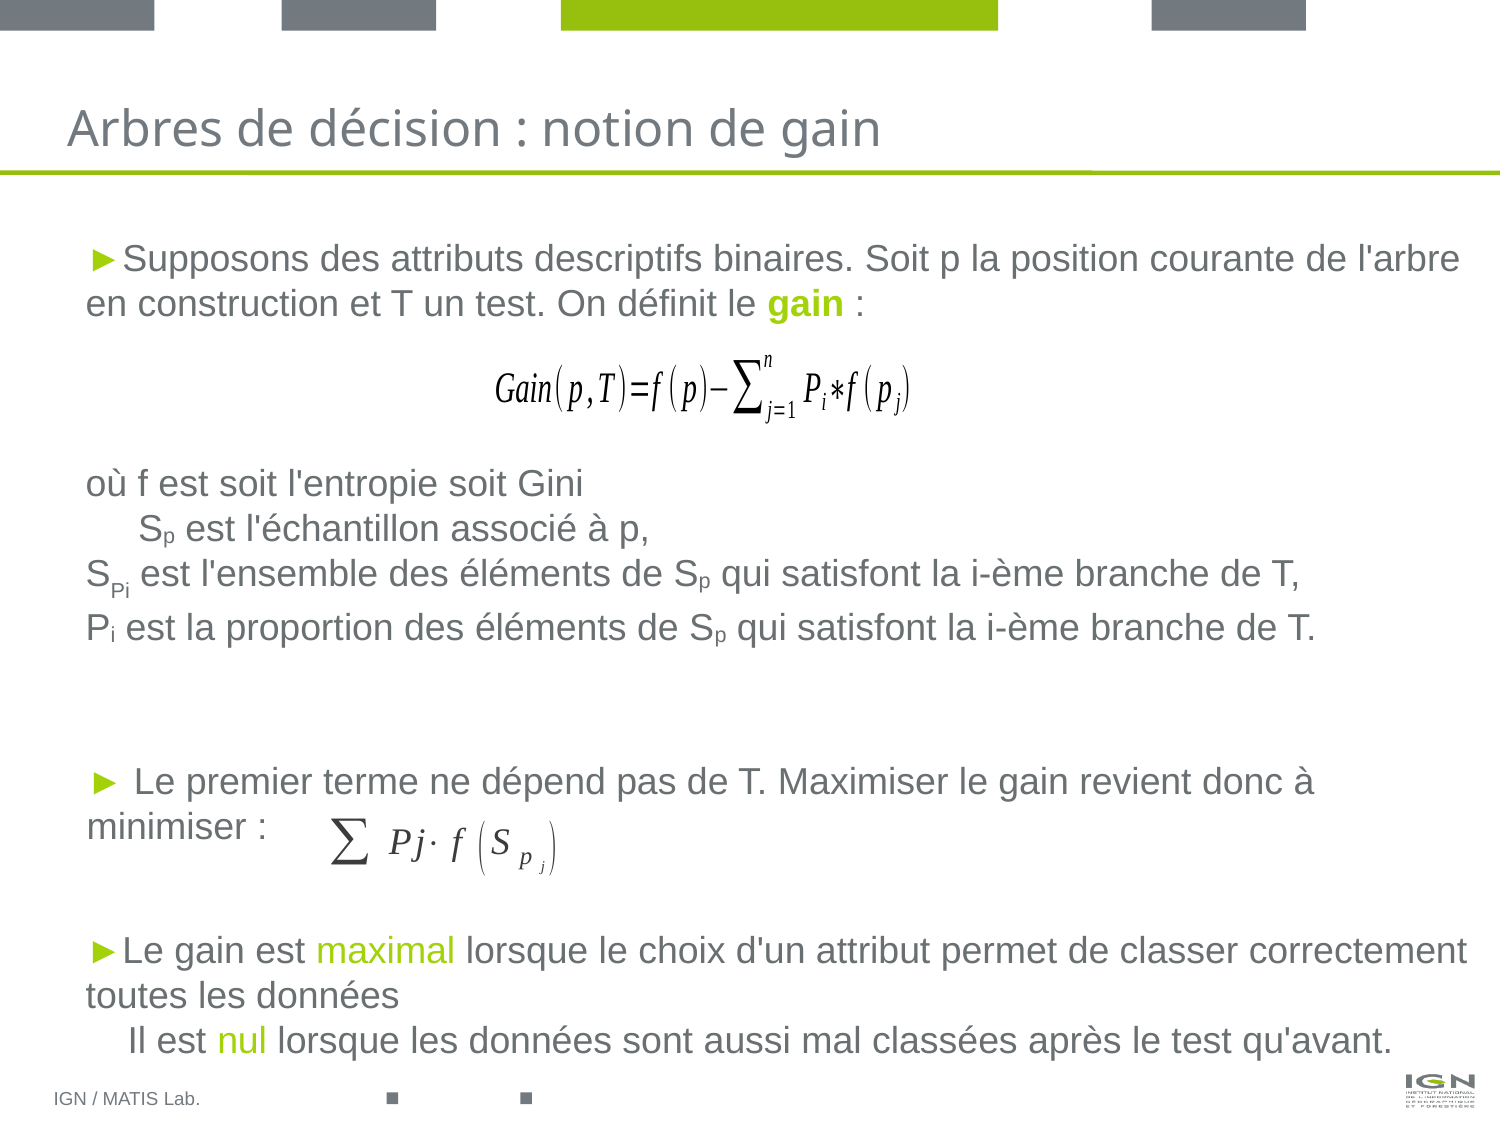

Arbres de décision : notion de gain
►Supposons des attributs descriptifs binaires. Soit p la position courante de l'arbre
en construction et T un test. On définit le gain :
où f est soit l'entropie soit Gini
 Sp est l'échantillon associé à p,
SPi est l'ensemble des éléments de Sp qui satisfont la i-ème branche de T,
Pi est la proportion des éléments de Sp qui satisfont la i-ème branche de T.
► Le premier terme ne dépend pas de T. Maximiser le gain revient donc à minimiser :
►Le gain est maximal lorsque le choix d'un attribut permet de classer correctement toutes les données
 Il est nul lorsque les données sont aussi mal classées après le test qu'avant.
IGN / MATIS Lab.